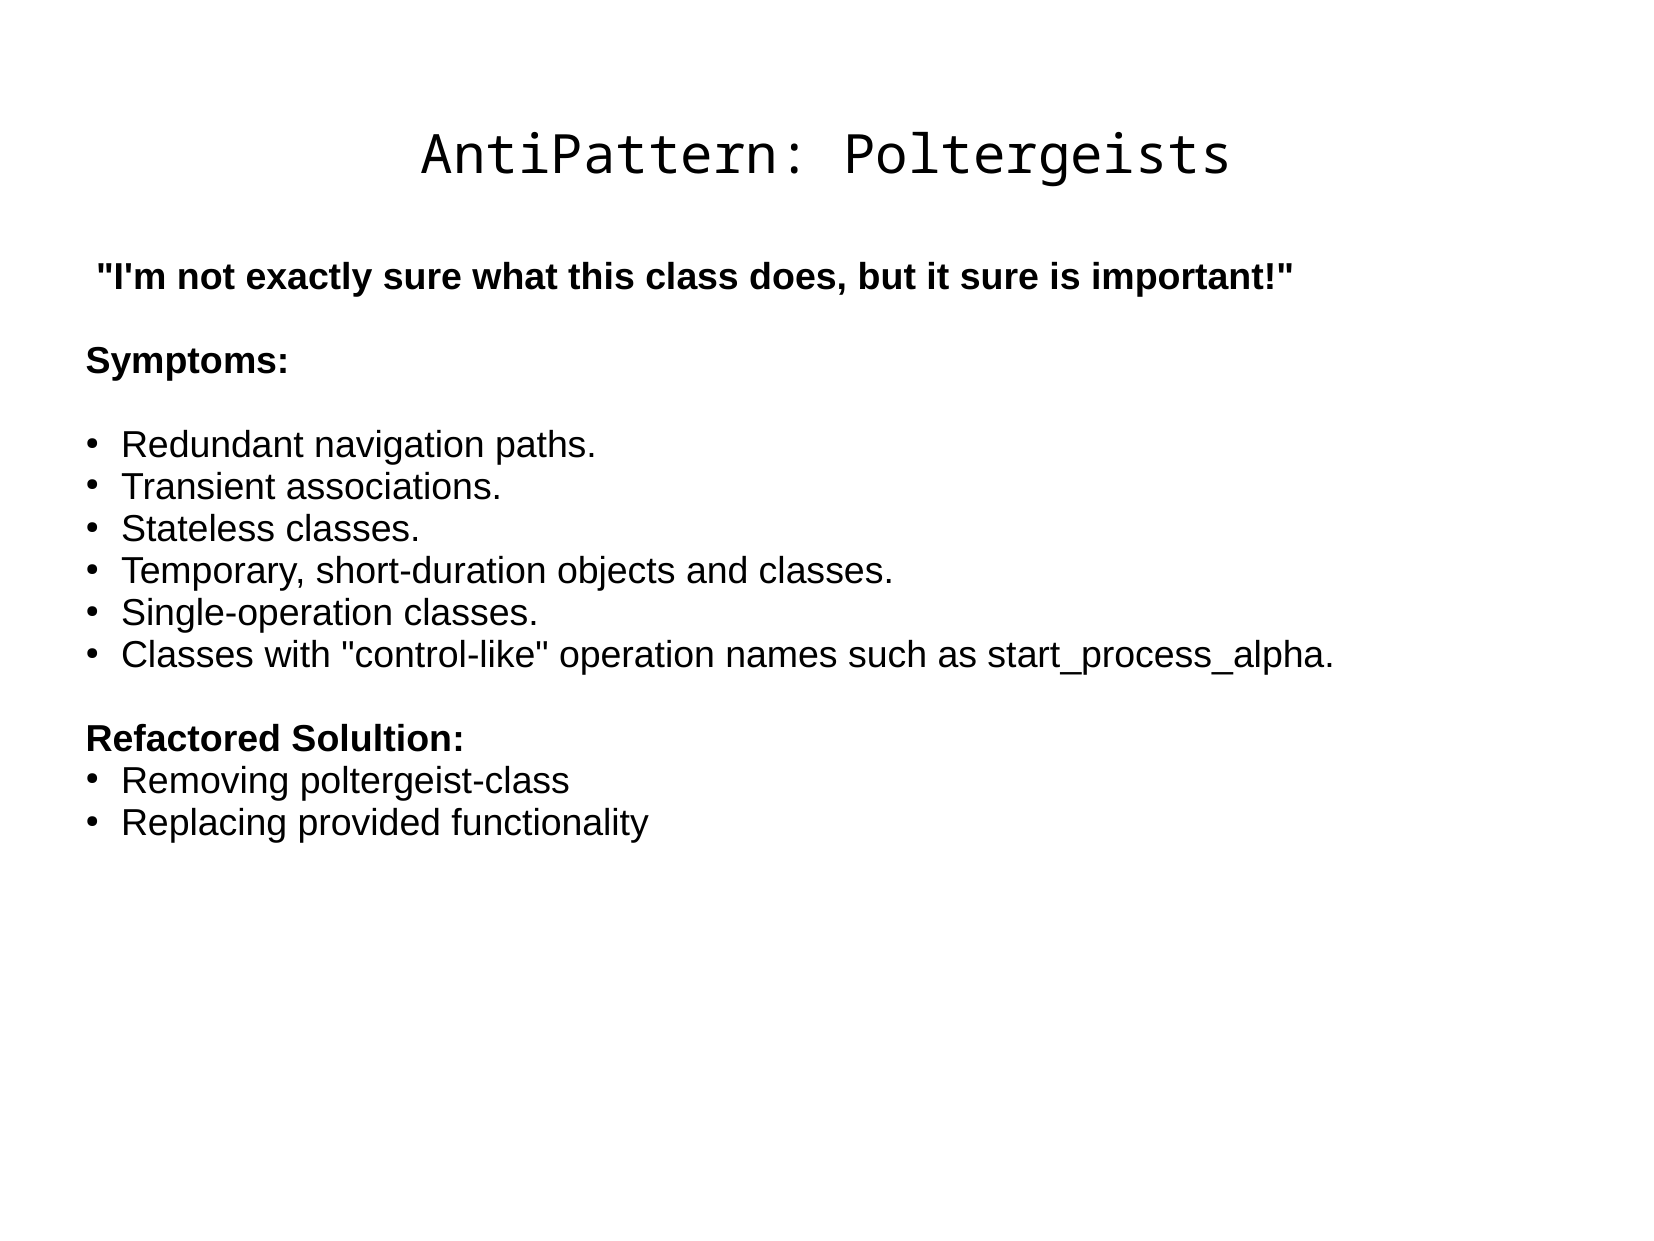

# AntiPattern: Poltergeists
 "I'm not exactly sure what this class does, but it sure is important!"
Symptoms:
Redundant navigation paths.
Transient associations.
Stateless classes.
Temporary, short-duration objects and classes.
Single-operation classes.
Classes with "control-like" operation names such as start_process_alpha.
Refactored Solultion:
Removing poltergeist-class
Replacing provided functionality